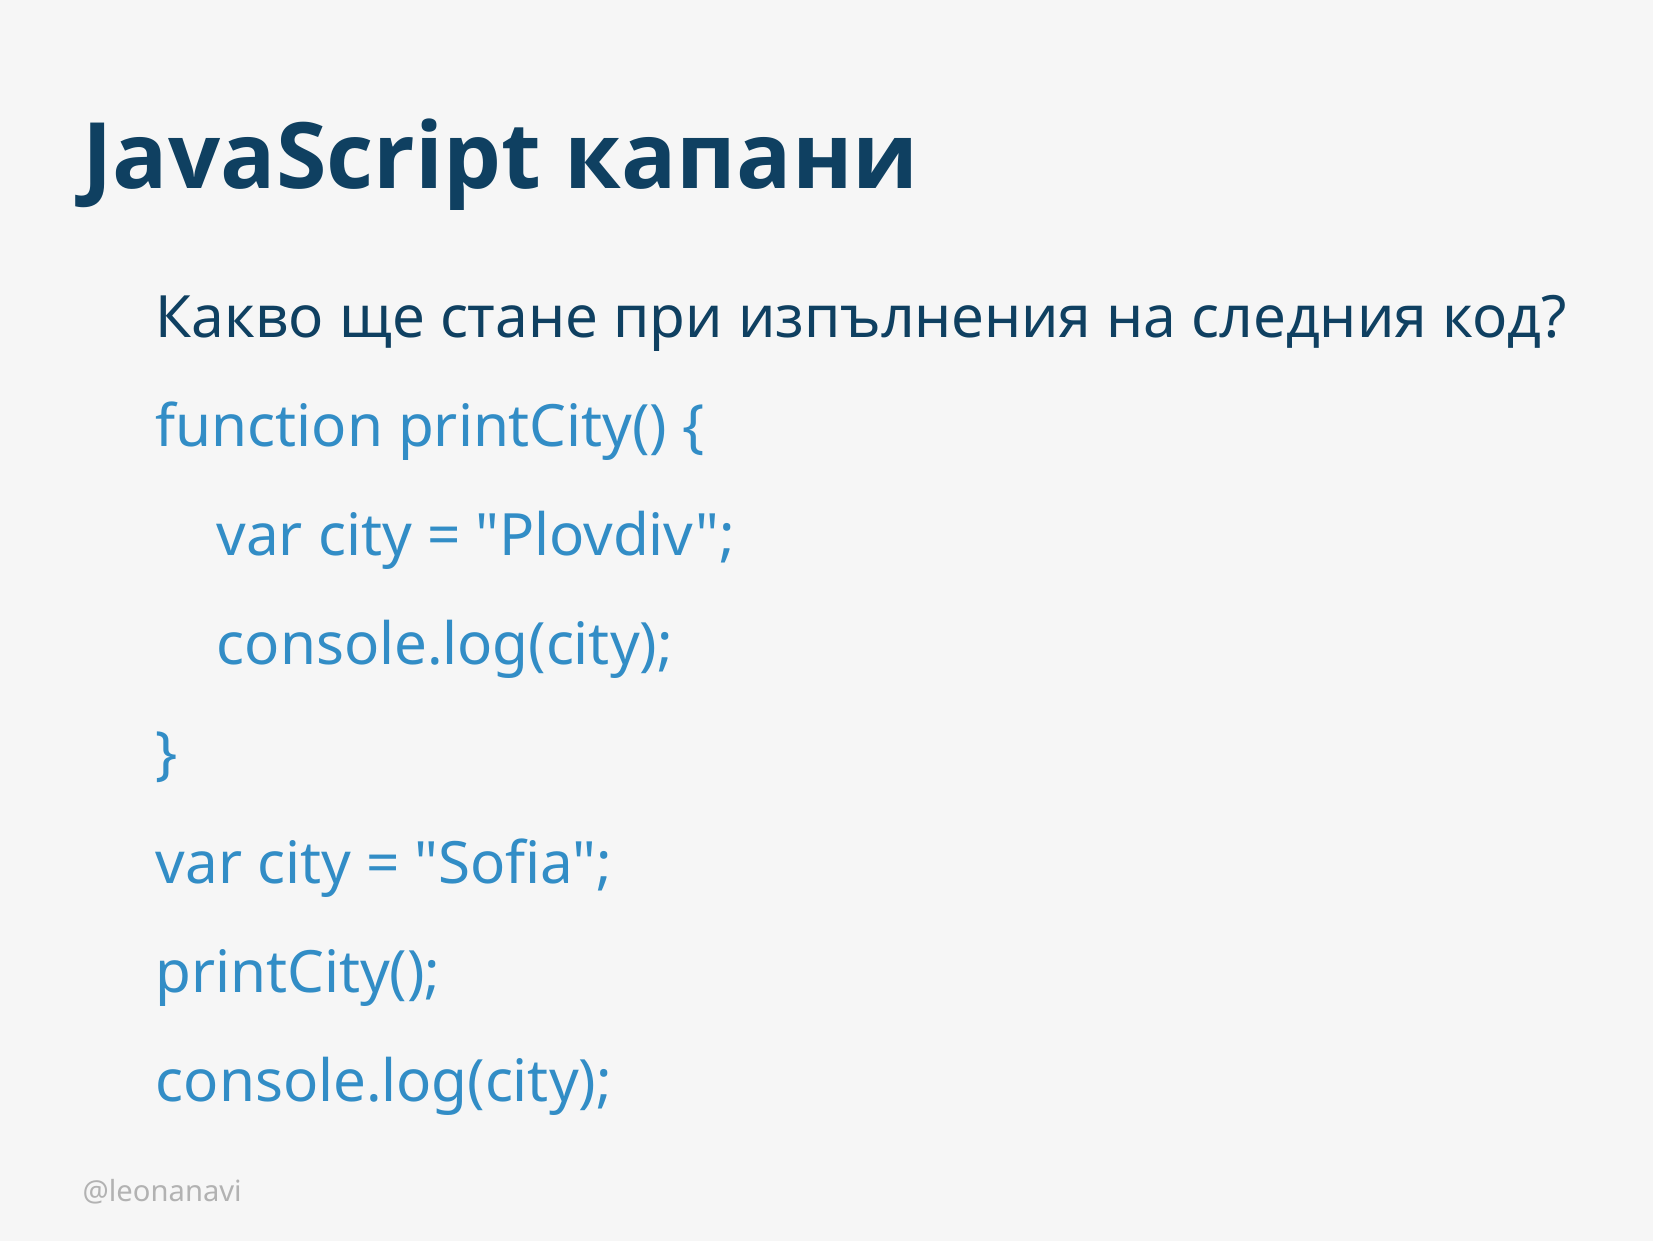

# JavaScript капани
Какво ще стане при изпълнения на следния код?
function printCity() {
 var city = "Plovdiv";
 console.log(city);
}
var city = "Sofia";
printCity();
console.log(city);